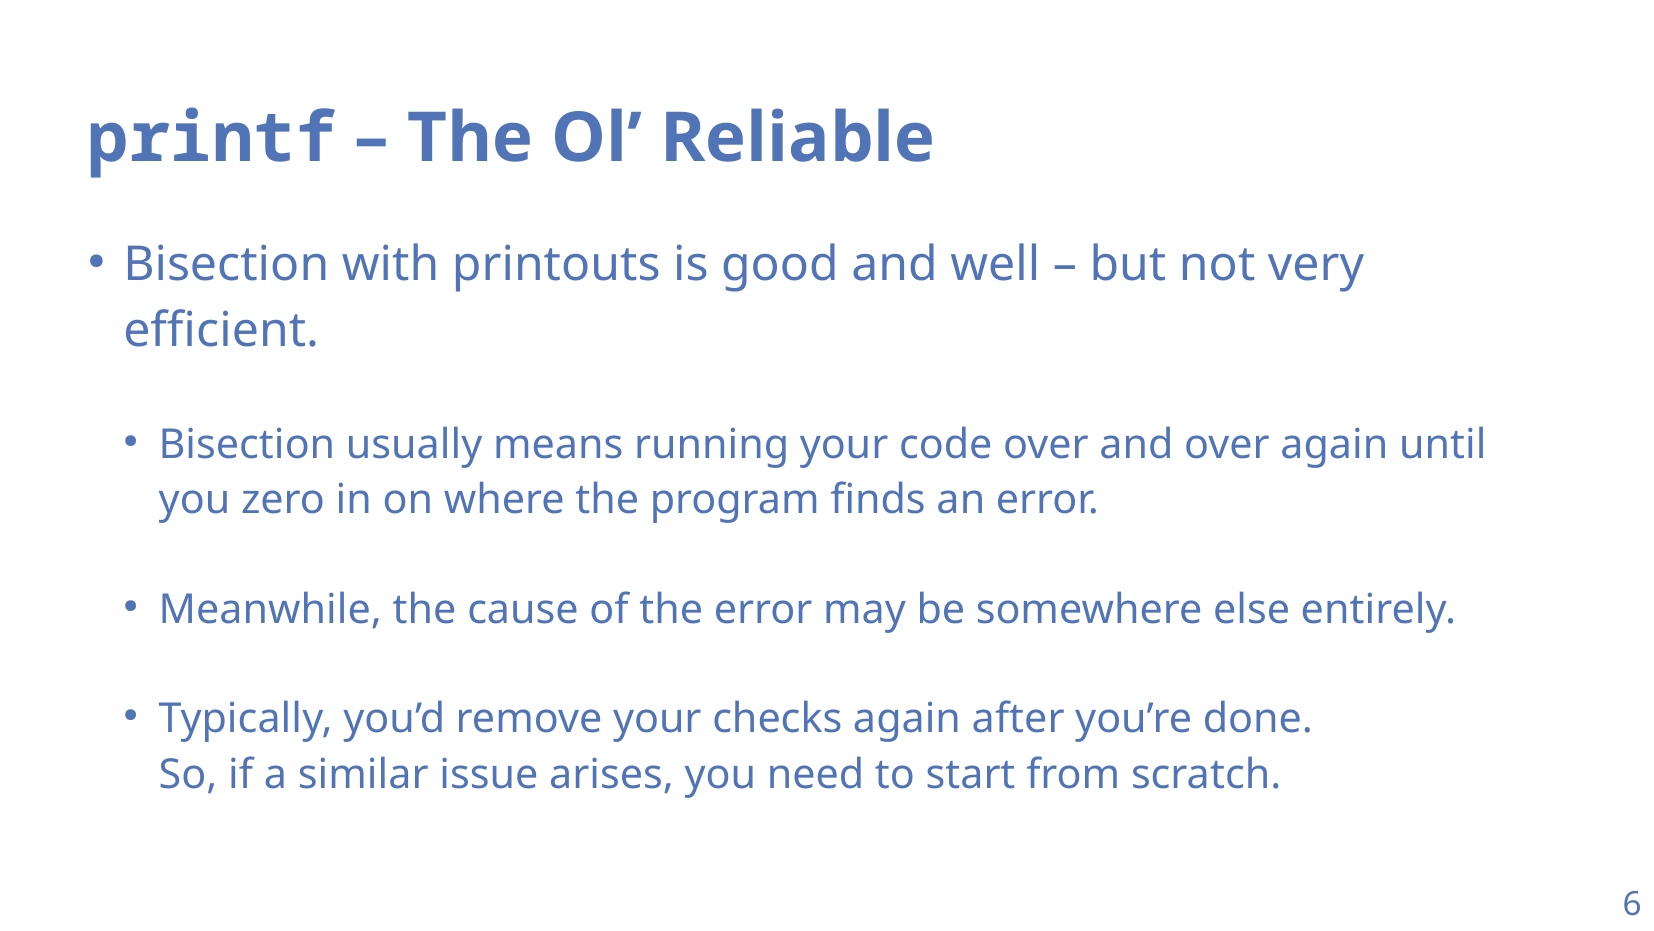

# printf – The Ol’ Reliable
Bisection with printouts is good and well – but not very efficient.
Bisection usually means running your code over and over again until you zero in on where the program finds an error.
Meanwhile, the cause of the error may be somewhere else entirely.
Typically, you’d remove your checks again after you’re done.
So, if a similar issue arises, you need to start from scratch.
6